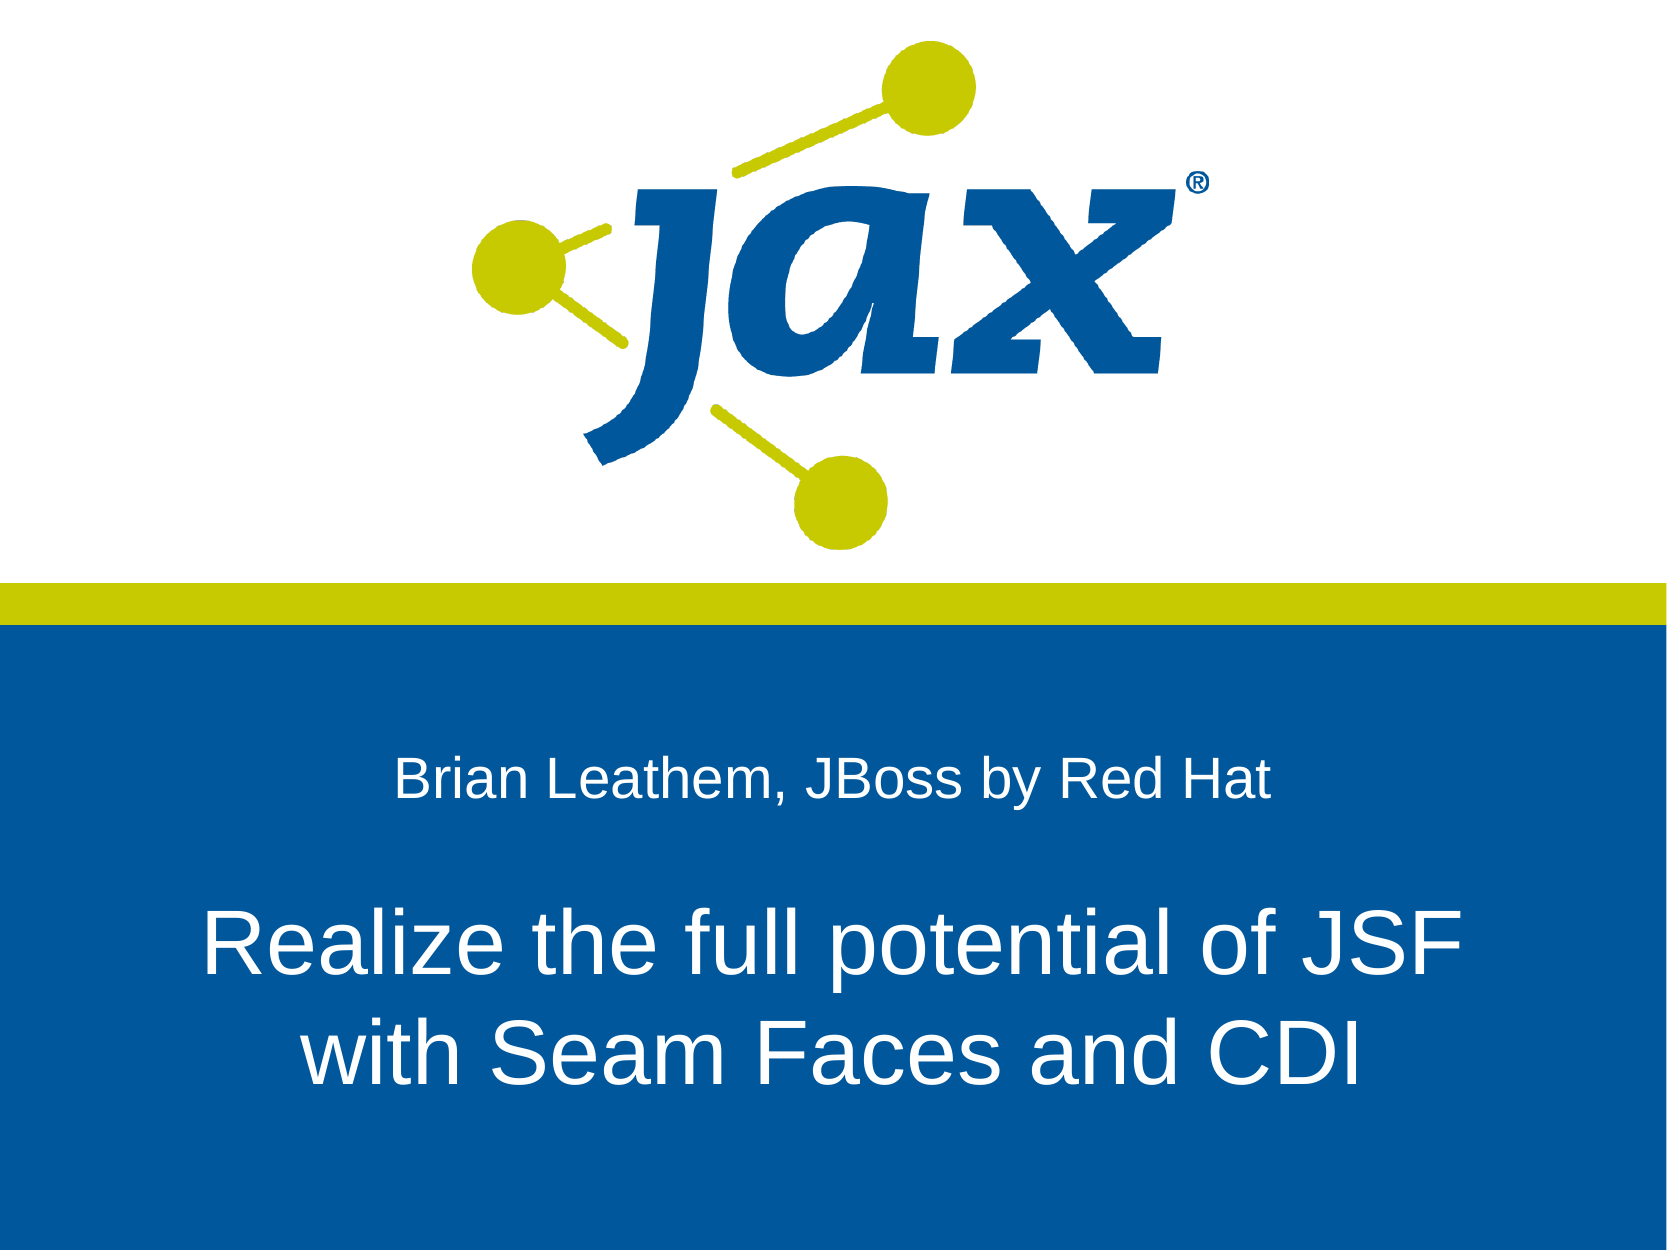

# Brian Leathem, JBoss by Red Hat
Realize the full potential of JSF with Seam Faces and CDI